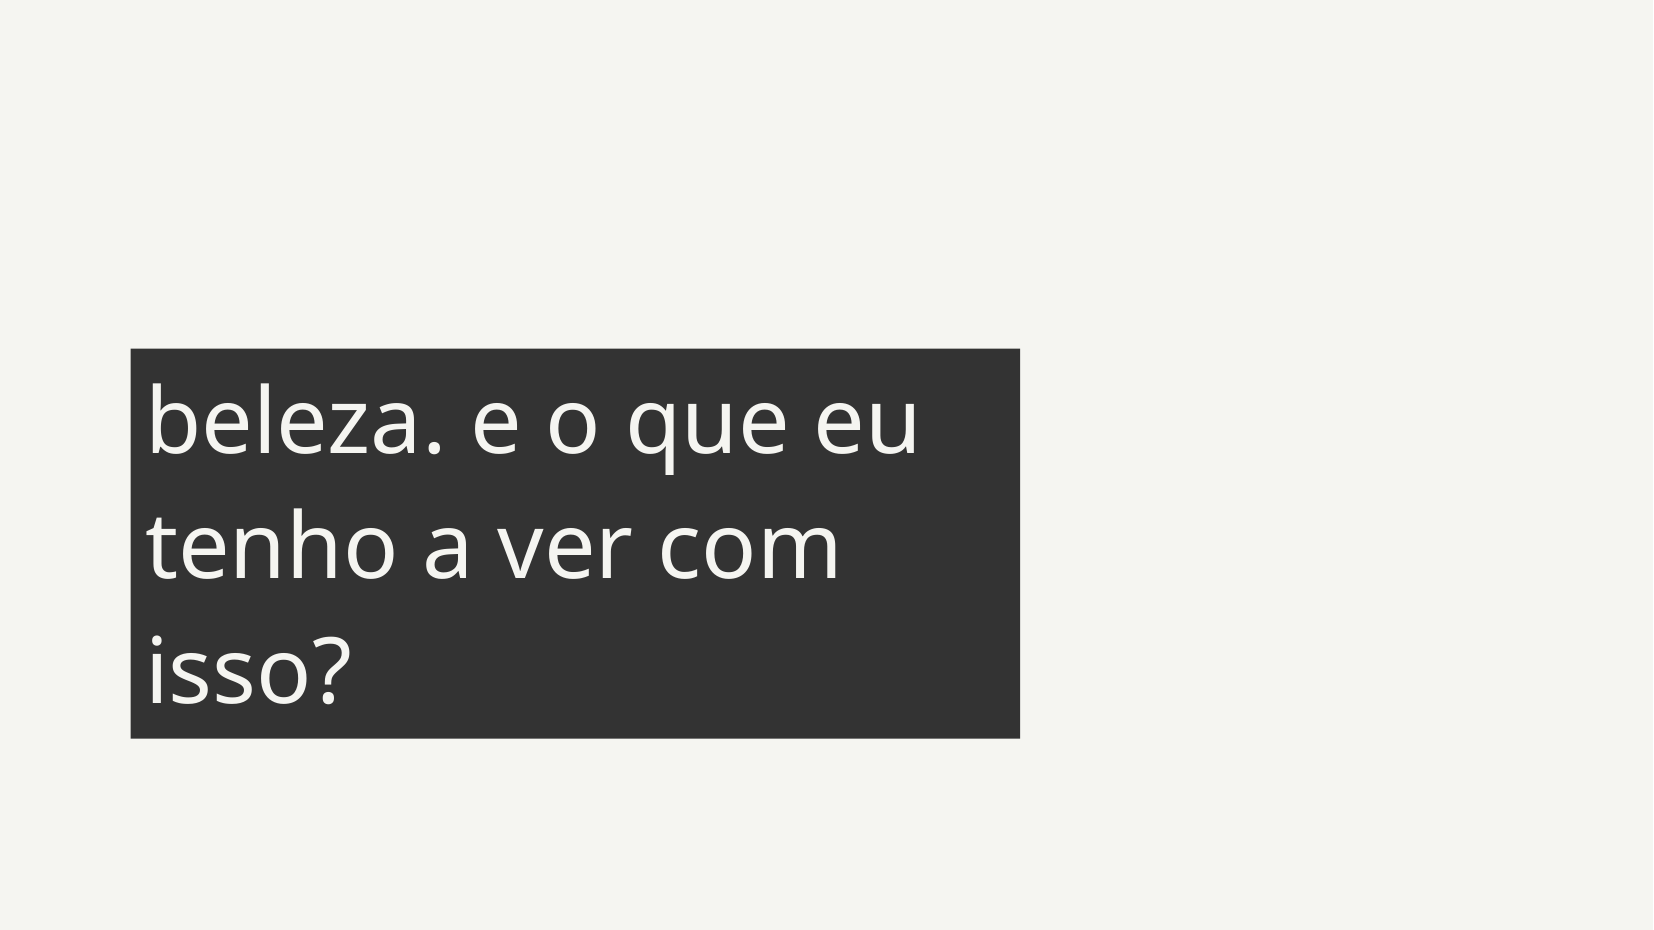

beleza. e o que eu tenho a ver com isso?